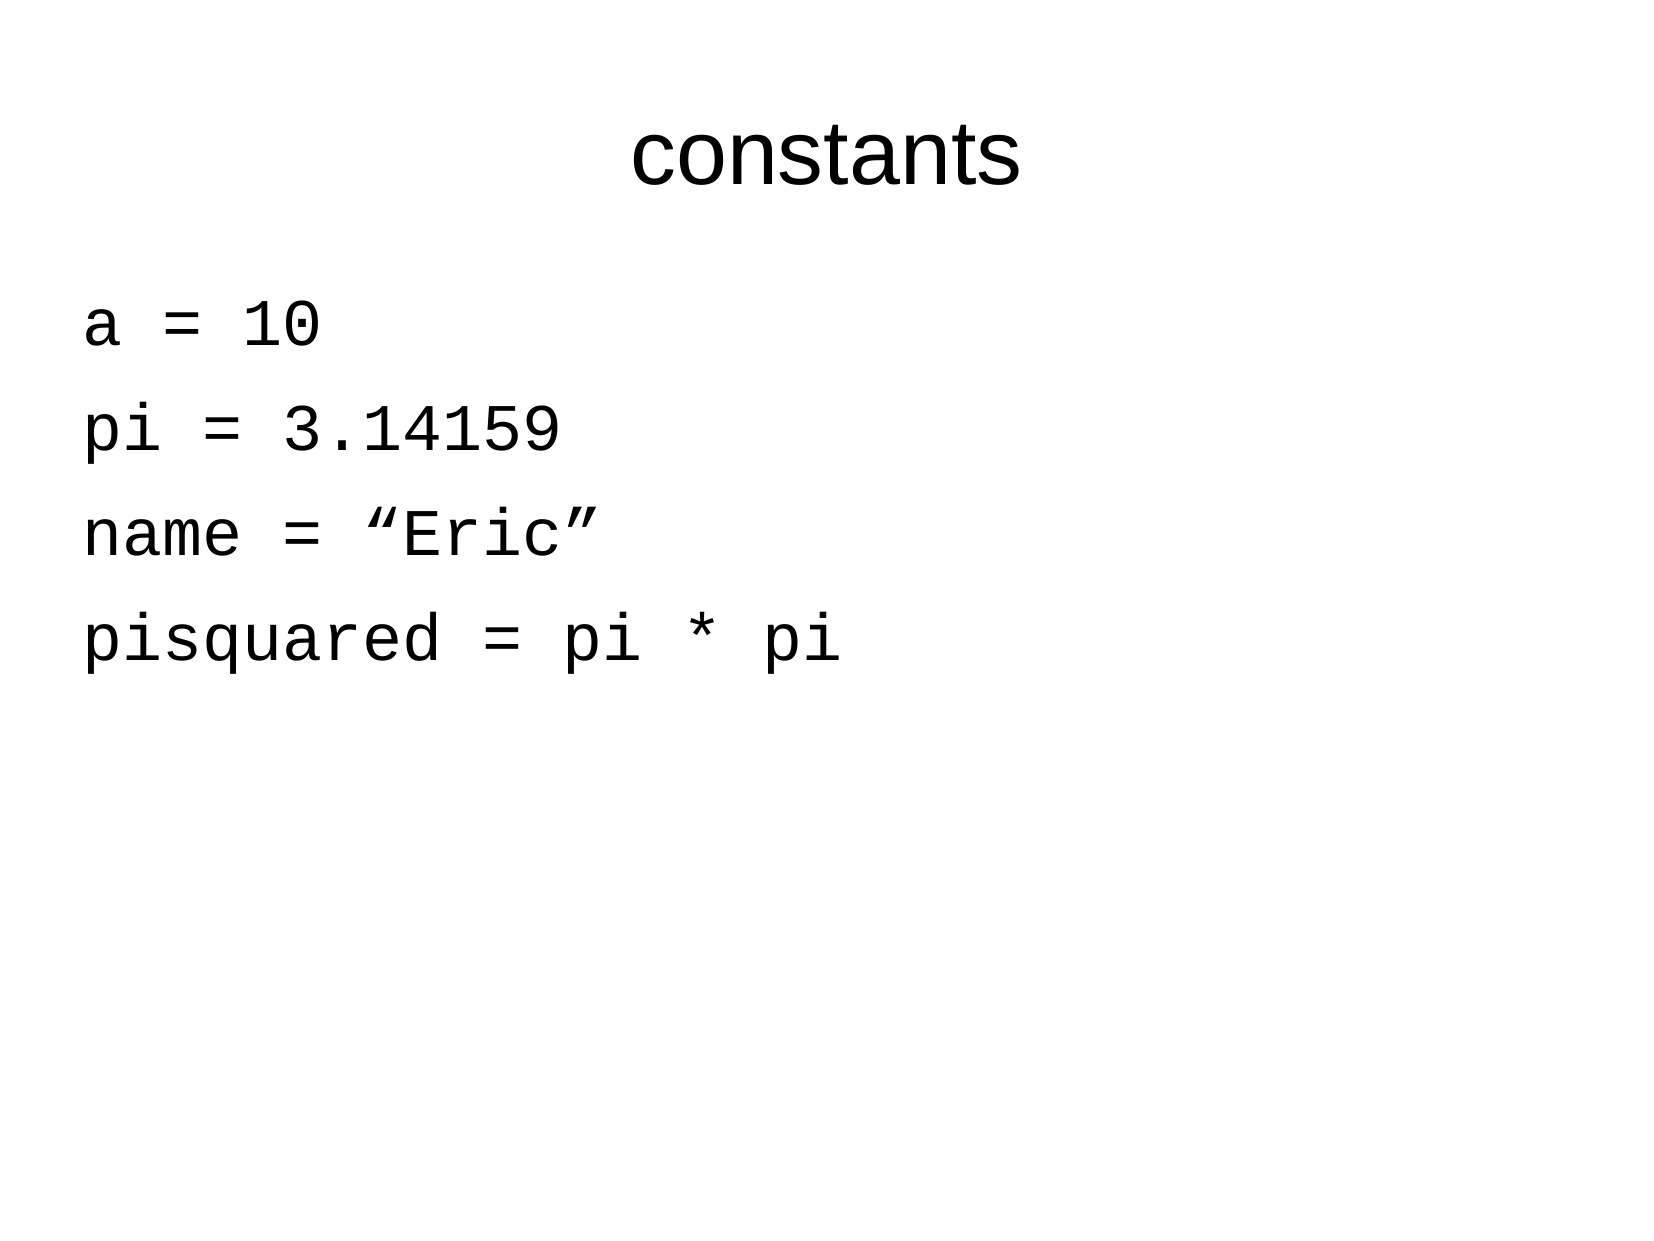

# constants
a = 10
pi = 3.14159
name = “Eric”
pisquared = pi * pi